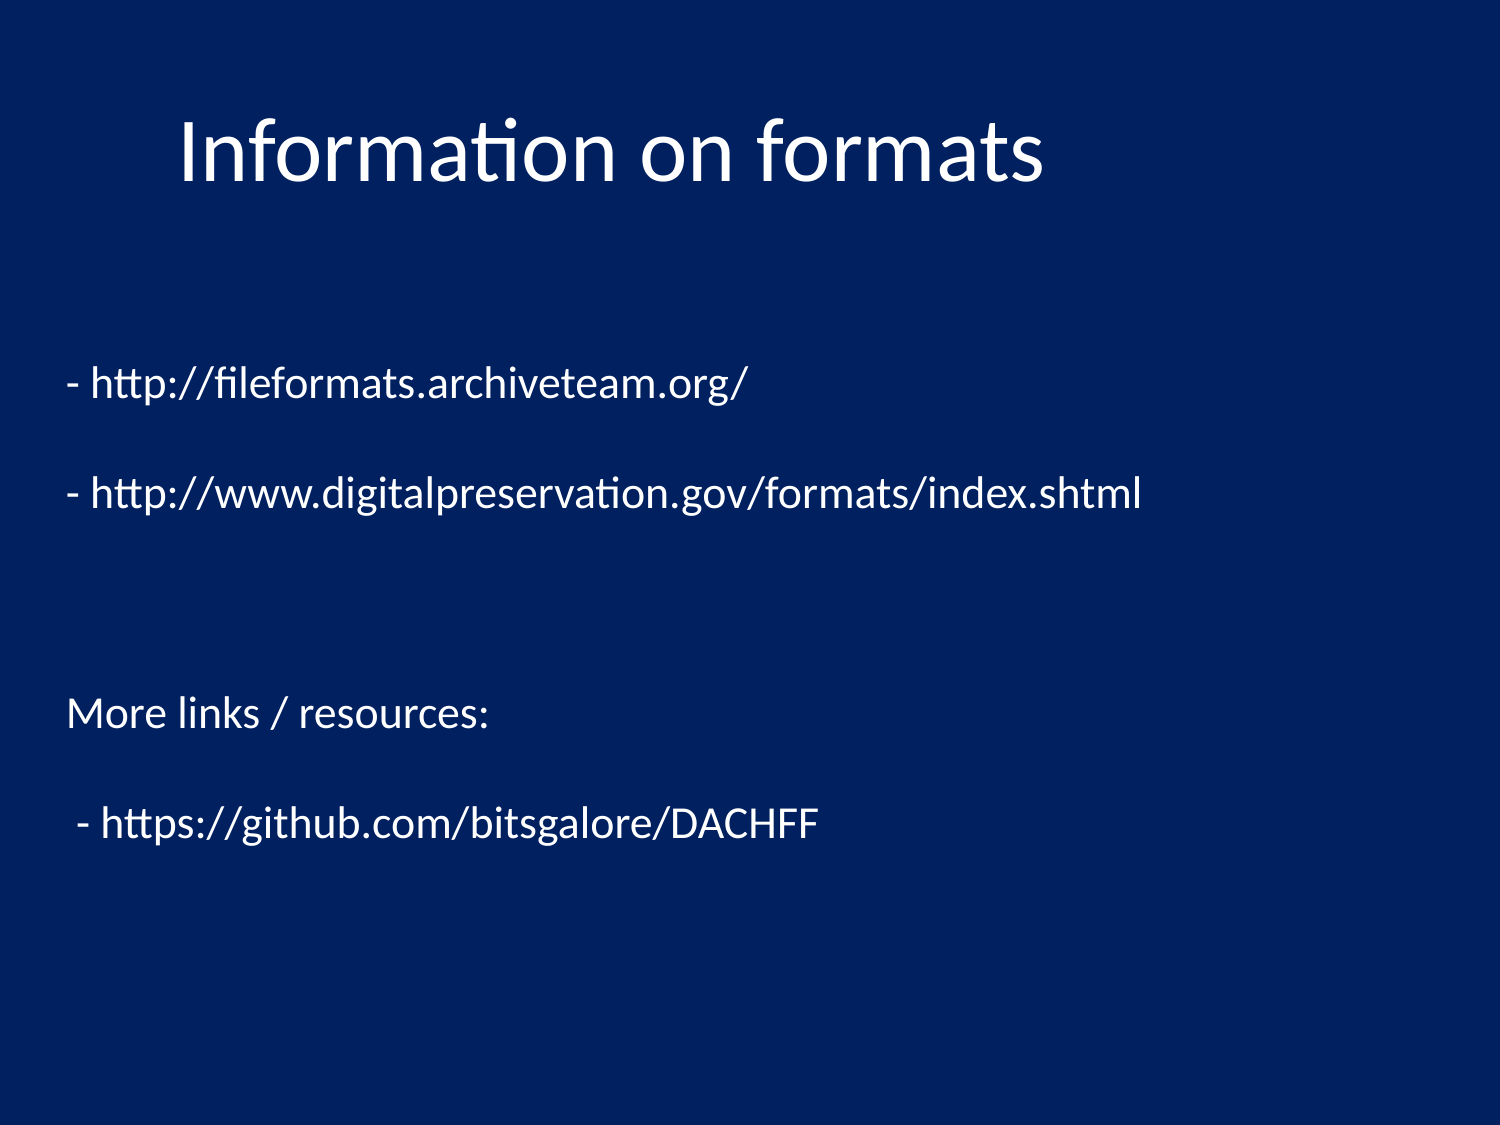

Information on formats
- http://fileformats.archiveteam.org/
- http://www.digitalpreservation.gov/formats/index.shtml
More links / resources:
 - https://github.com/bitsgalore/DACHFF